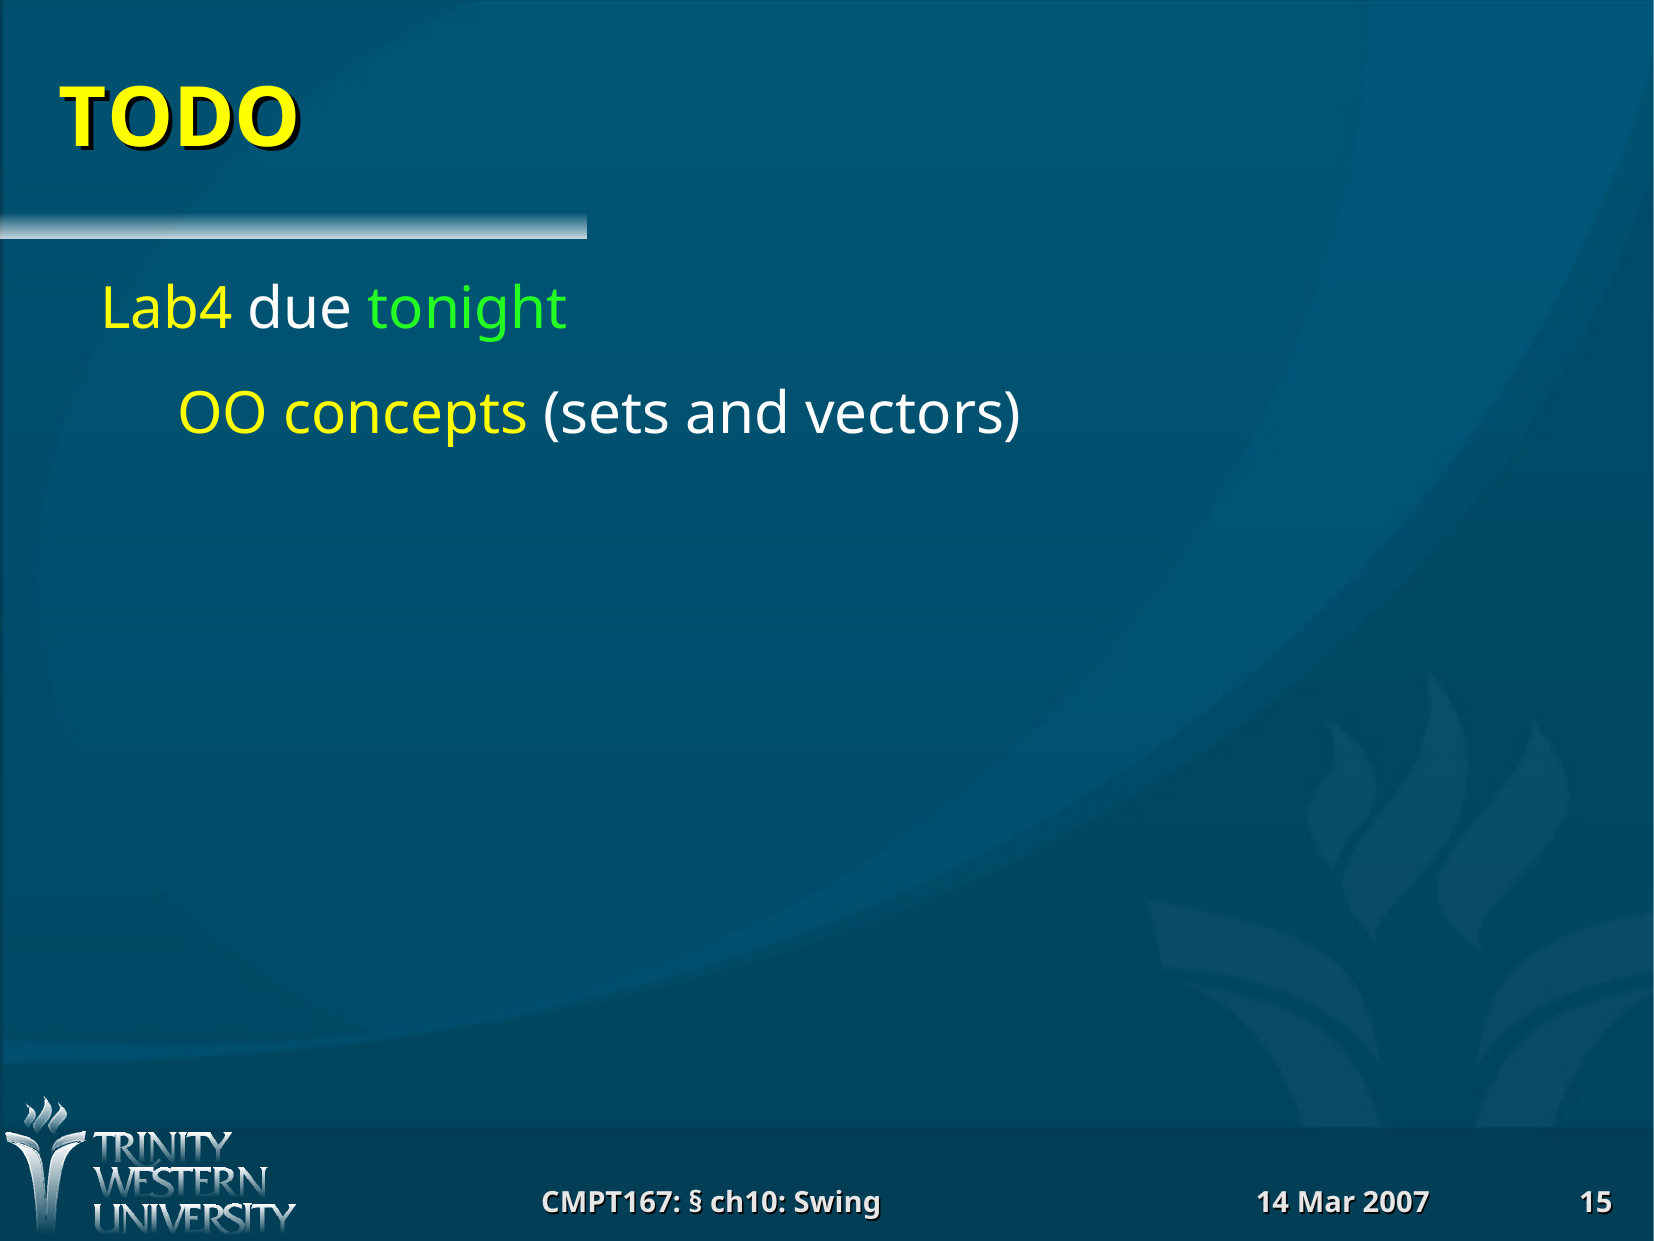

# TODO
Lab4 due tonight
OO concepts (sets and vectors)
CMPT167: § ch10: Swing
14 Mar 2007
15